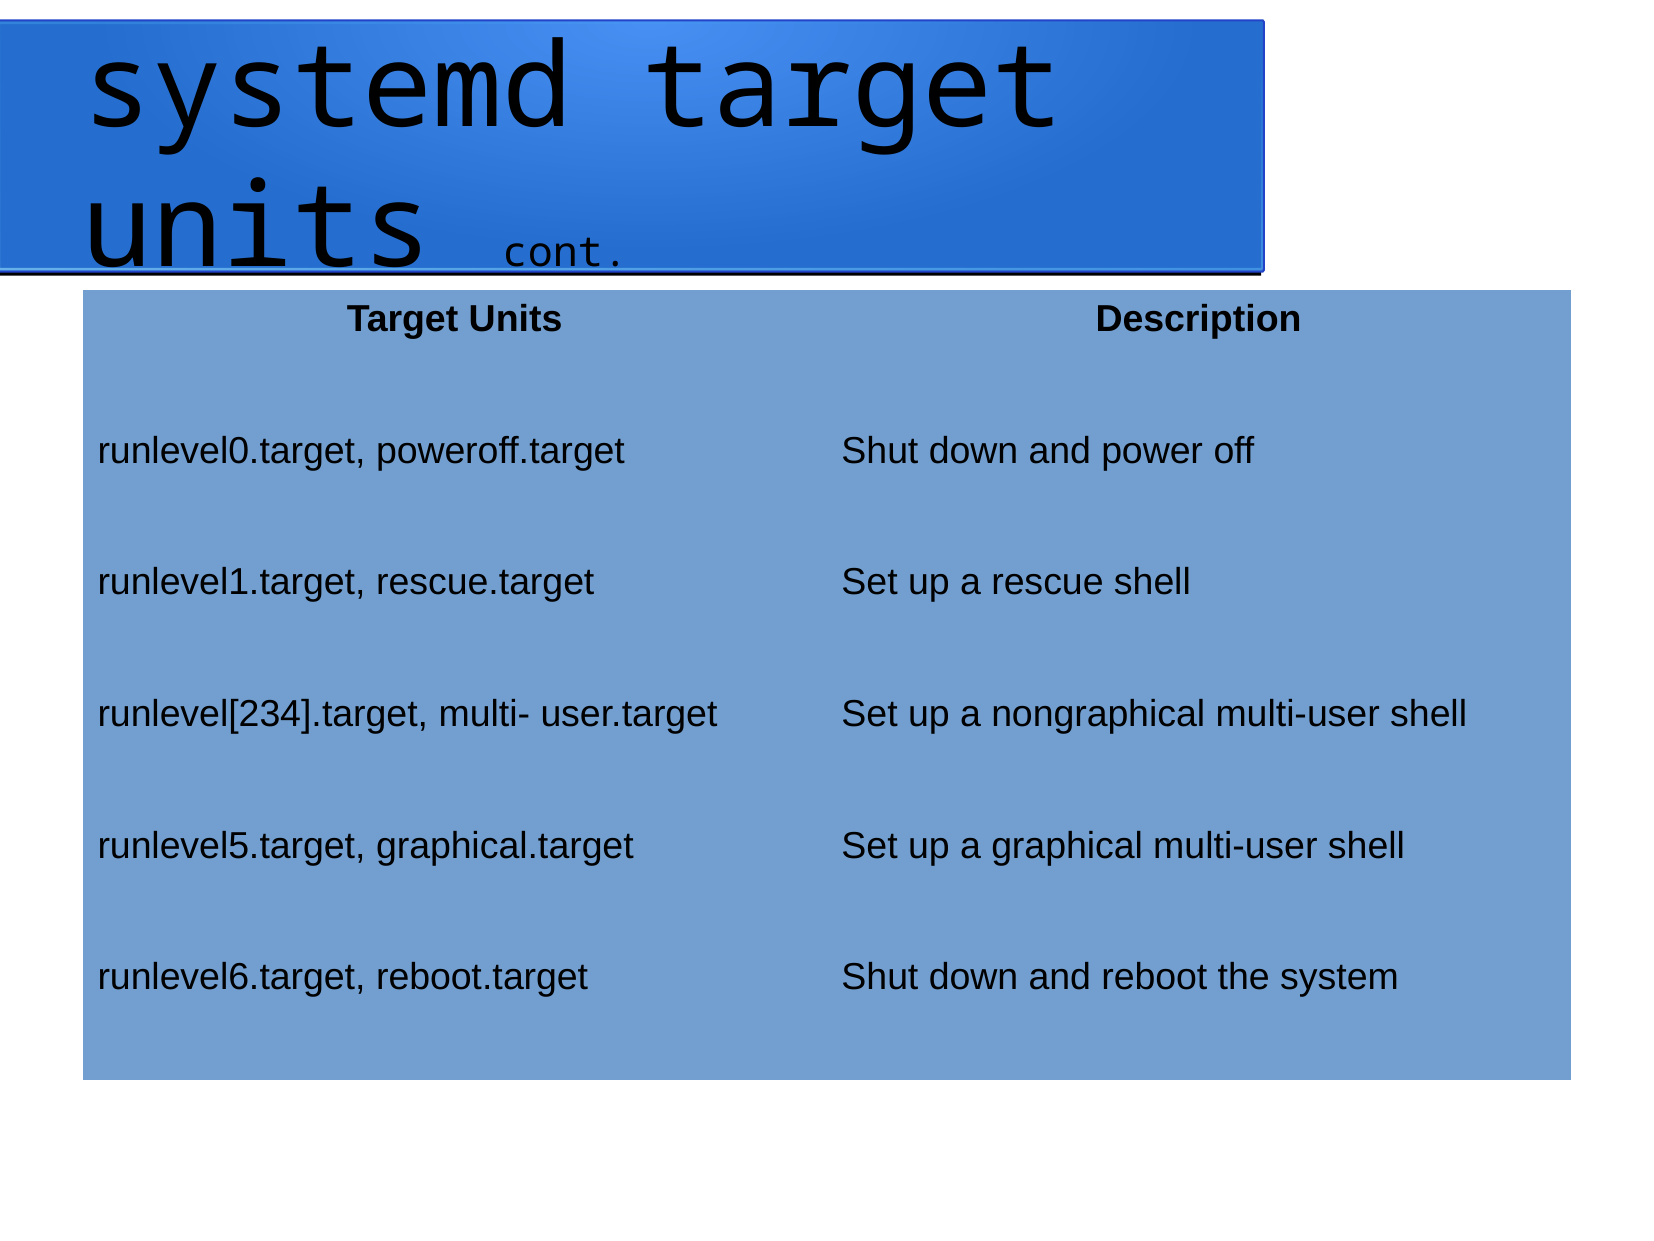

# systemd target units cont.
| Target Units | Description |
| --- | --- |
| runlevel0.target, poweroff.target | Shut down and power off |
| runlevel1.target, rescue.target | Set up a rescue shell |
| runlevel[234].target, multi- user.target | Set up a nongraphical multi-user shell |
| runlevel5.target, graphical.target | Set up a graphical multi-user shell |
| runlevel6.target, reboot.target | Shut down and reboot the system |